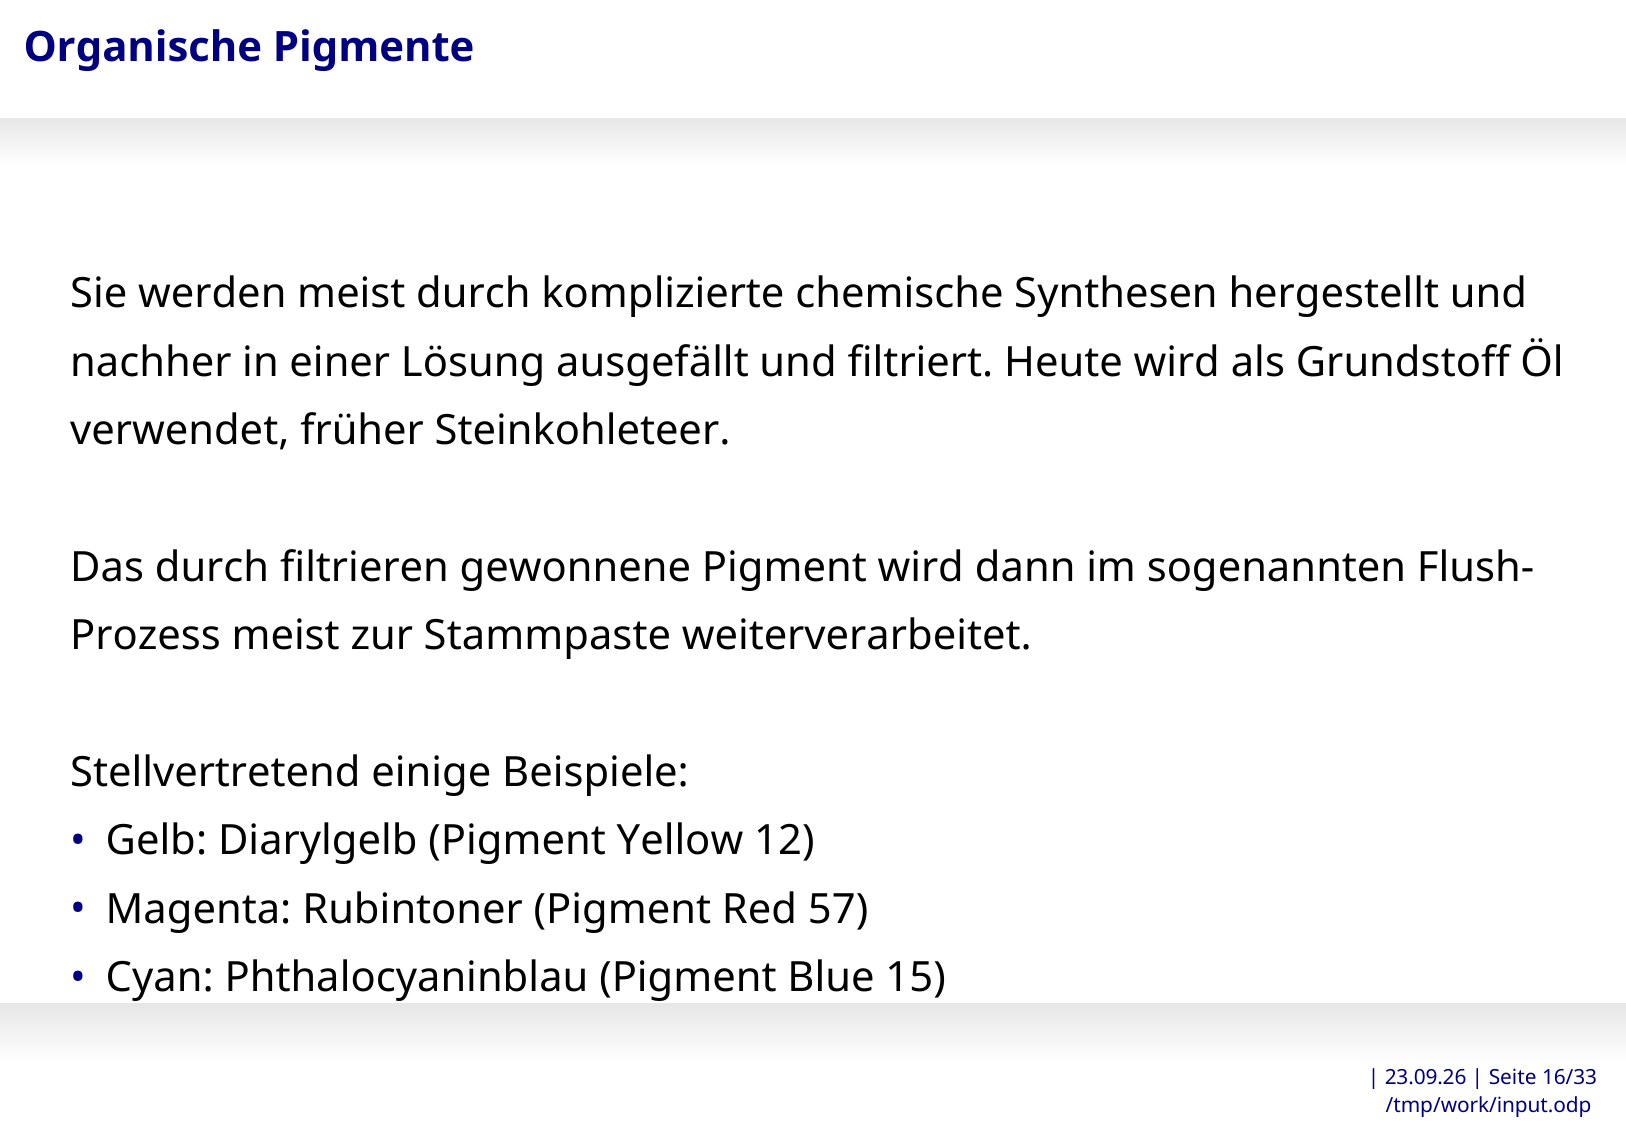

# Organische Pigmente
Sie werden meist durch komplizierte chemische Synthesen hergestellt und nachher in einer Lösung ausgefällt und filtriert. Heute wird als Grundstoff Öl verwendet, früher Steinkohleteer.
Das durch filtrieren gewonnene Pigment wird dann im sogenannten Flush-Prozess meist zur Stammpaste weiterverarbeitet.
Stellvertretend einige Beispiele:
Gelb: Diarylgelb (Pigment Yellow 12)
Magenta: Rubintoner (Pigment Red 57)
Cyan: Phthalocyaninblau (Pigment Blue 15)